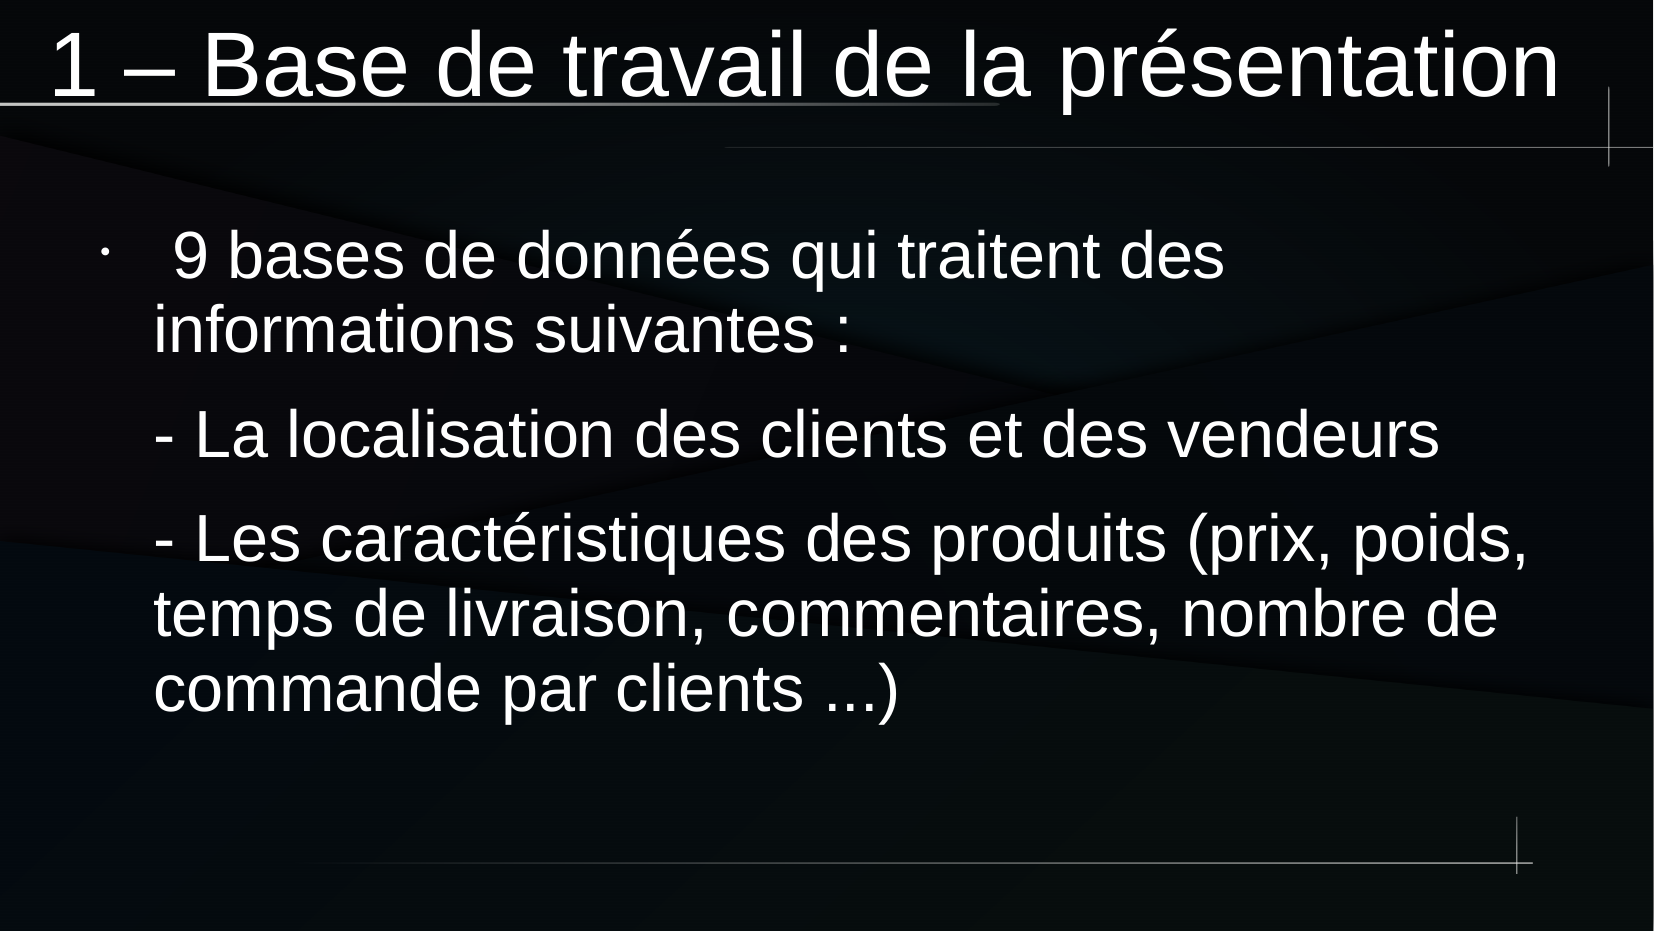

# 1 – Base de travail de la présentation
 9 bases de données qui traitent des informations suivantes :
- La localisation des clients et des vendeurs
- Les caractéristiques des produits (prix, poids, temps de livraison, commentaires, nombre de commande par clients ...)